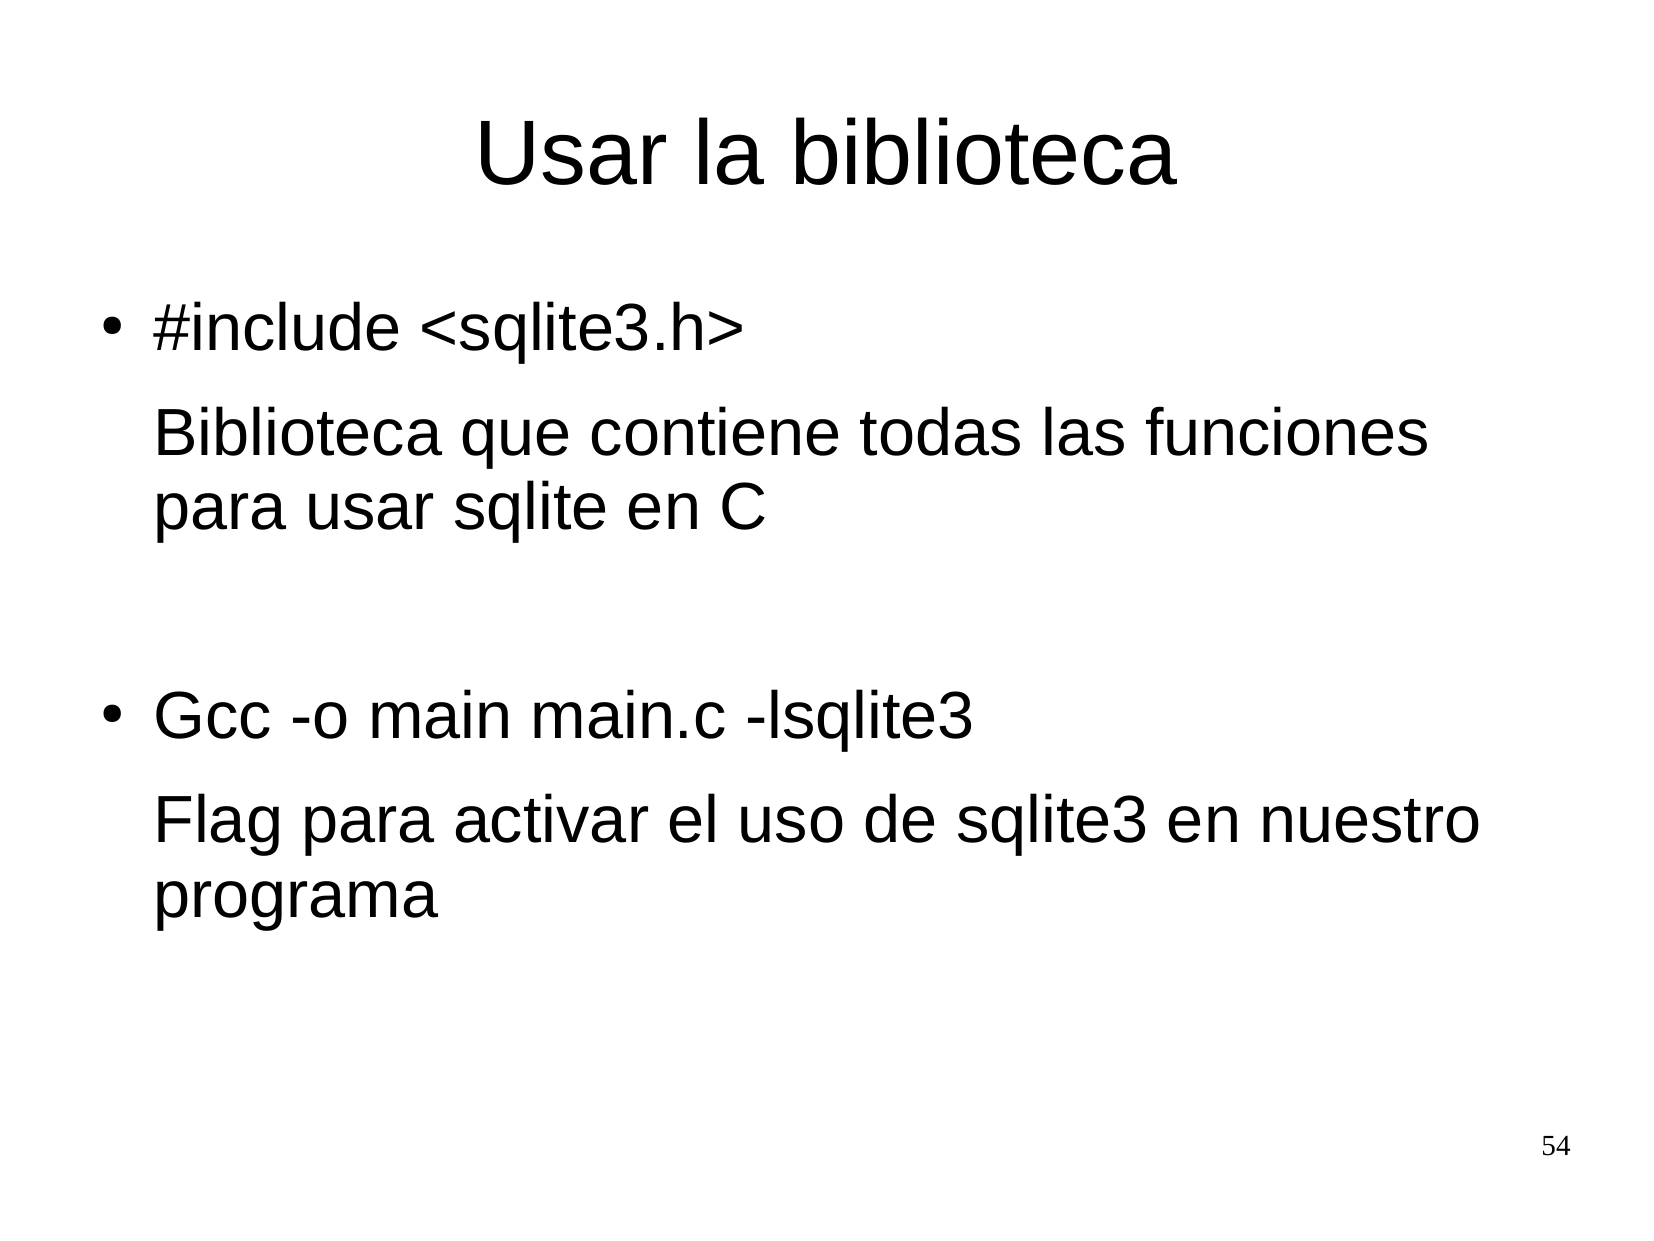

# Usar la biblioteca
#include <sqlite3.h>
Biblioteca que contiene todas las funciones para usar sqlite en C
Gcc -o main main.c -lsqlite3
Flag para activar el uso de sqlite3 en nuestro programa
54